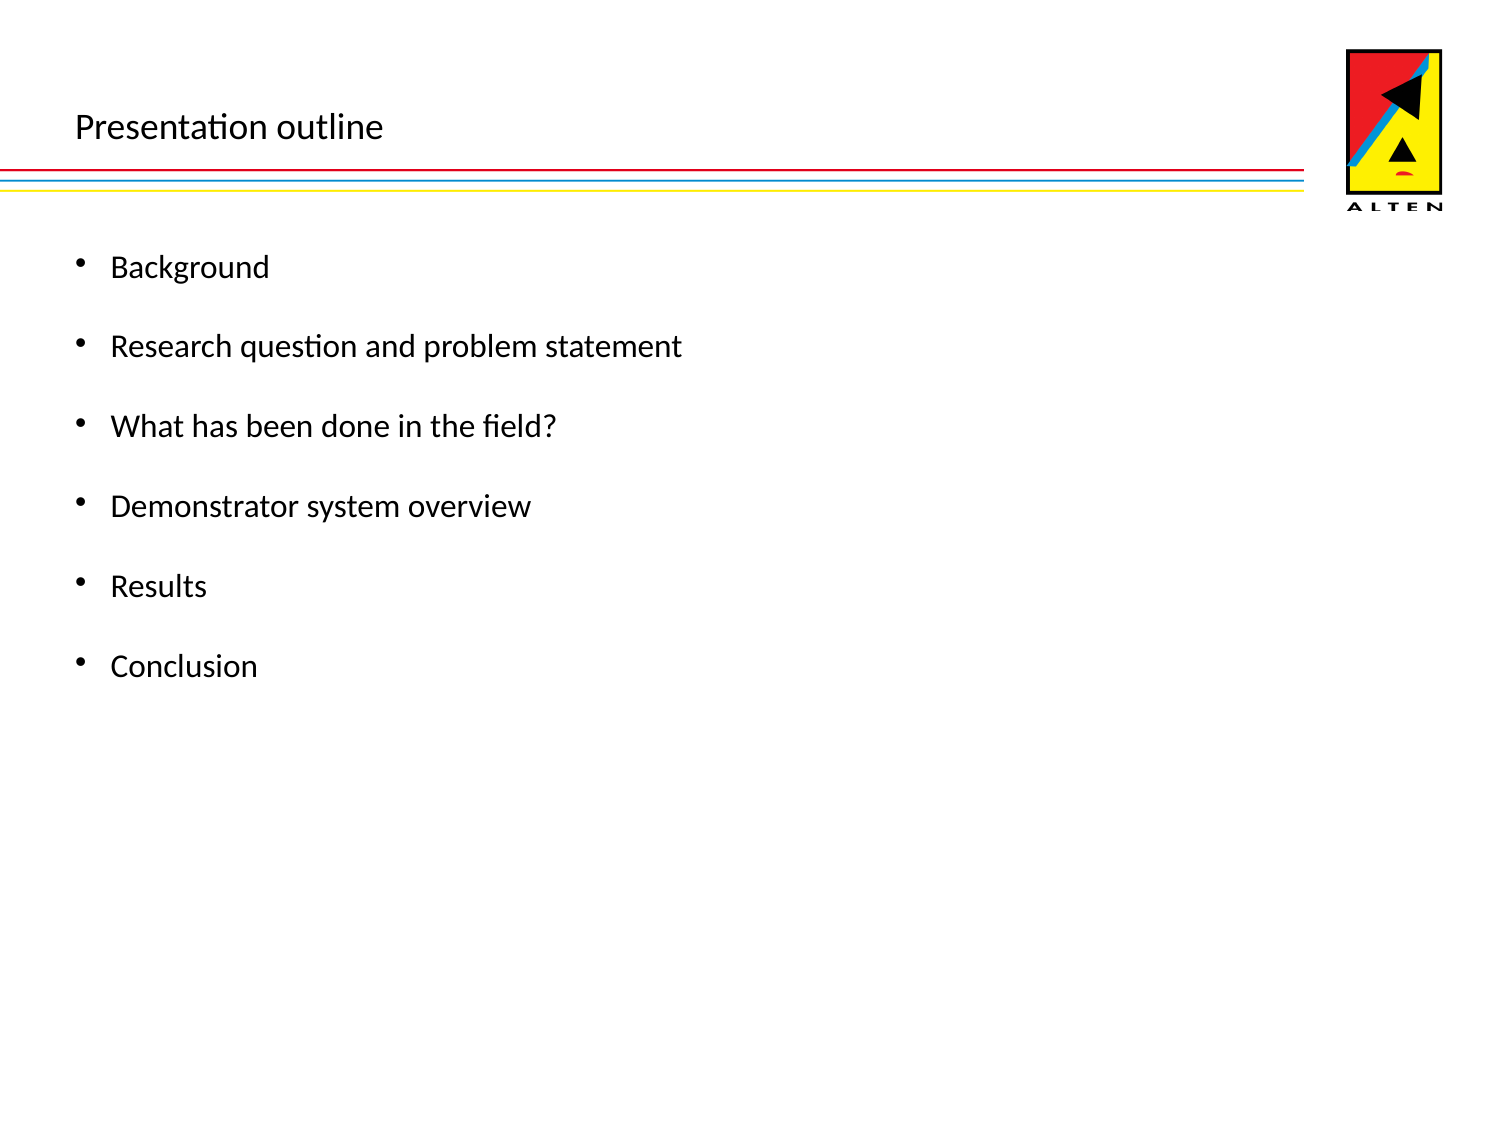

Presentation outline
Background
Research question and problem statement
What has been done in the field?
Demonstrator system overview
Results
Conclusion